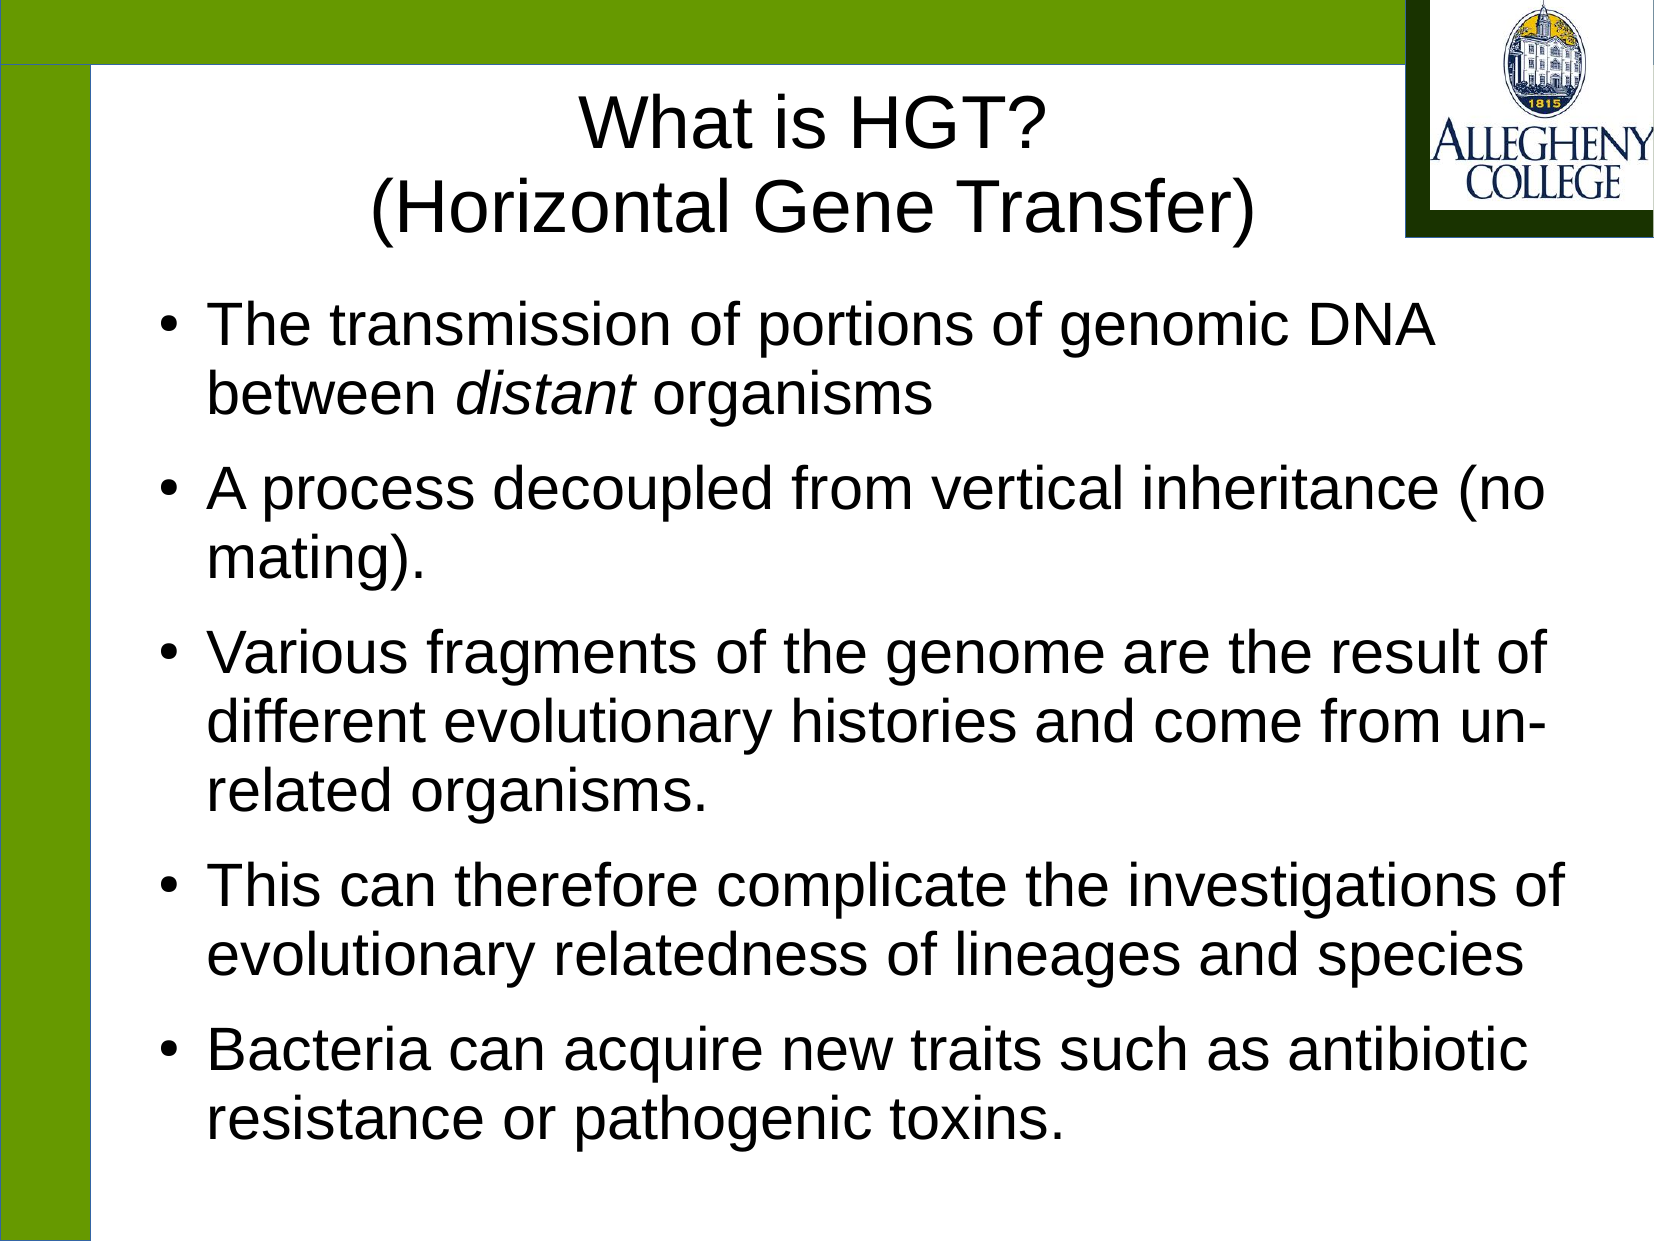

# What is HGT? (Horizontal Gene Transfer)
The transmission of portions of genomic DNA between distant organisms
A process decoupled from vertical inheritance (no mating).
Various fragments of the genome are the result of different evolutionary histories and come from un-related organisms.
This can therefore complicate the investigations of evolutionary relatedness of lineages and species
Bacteria can acquire new traits such as antibiotic resistance or pathogenic toxins.